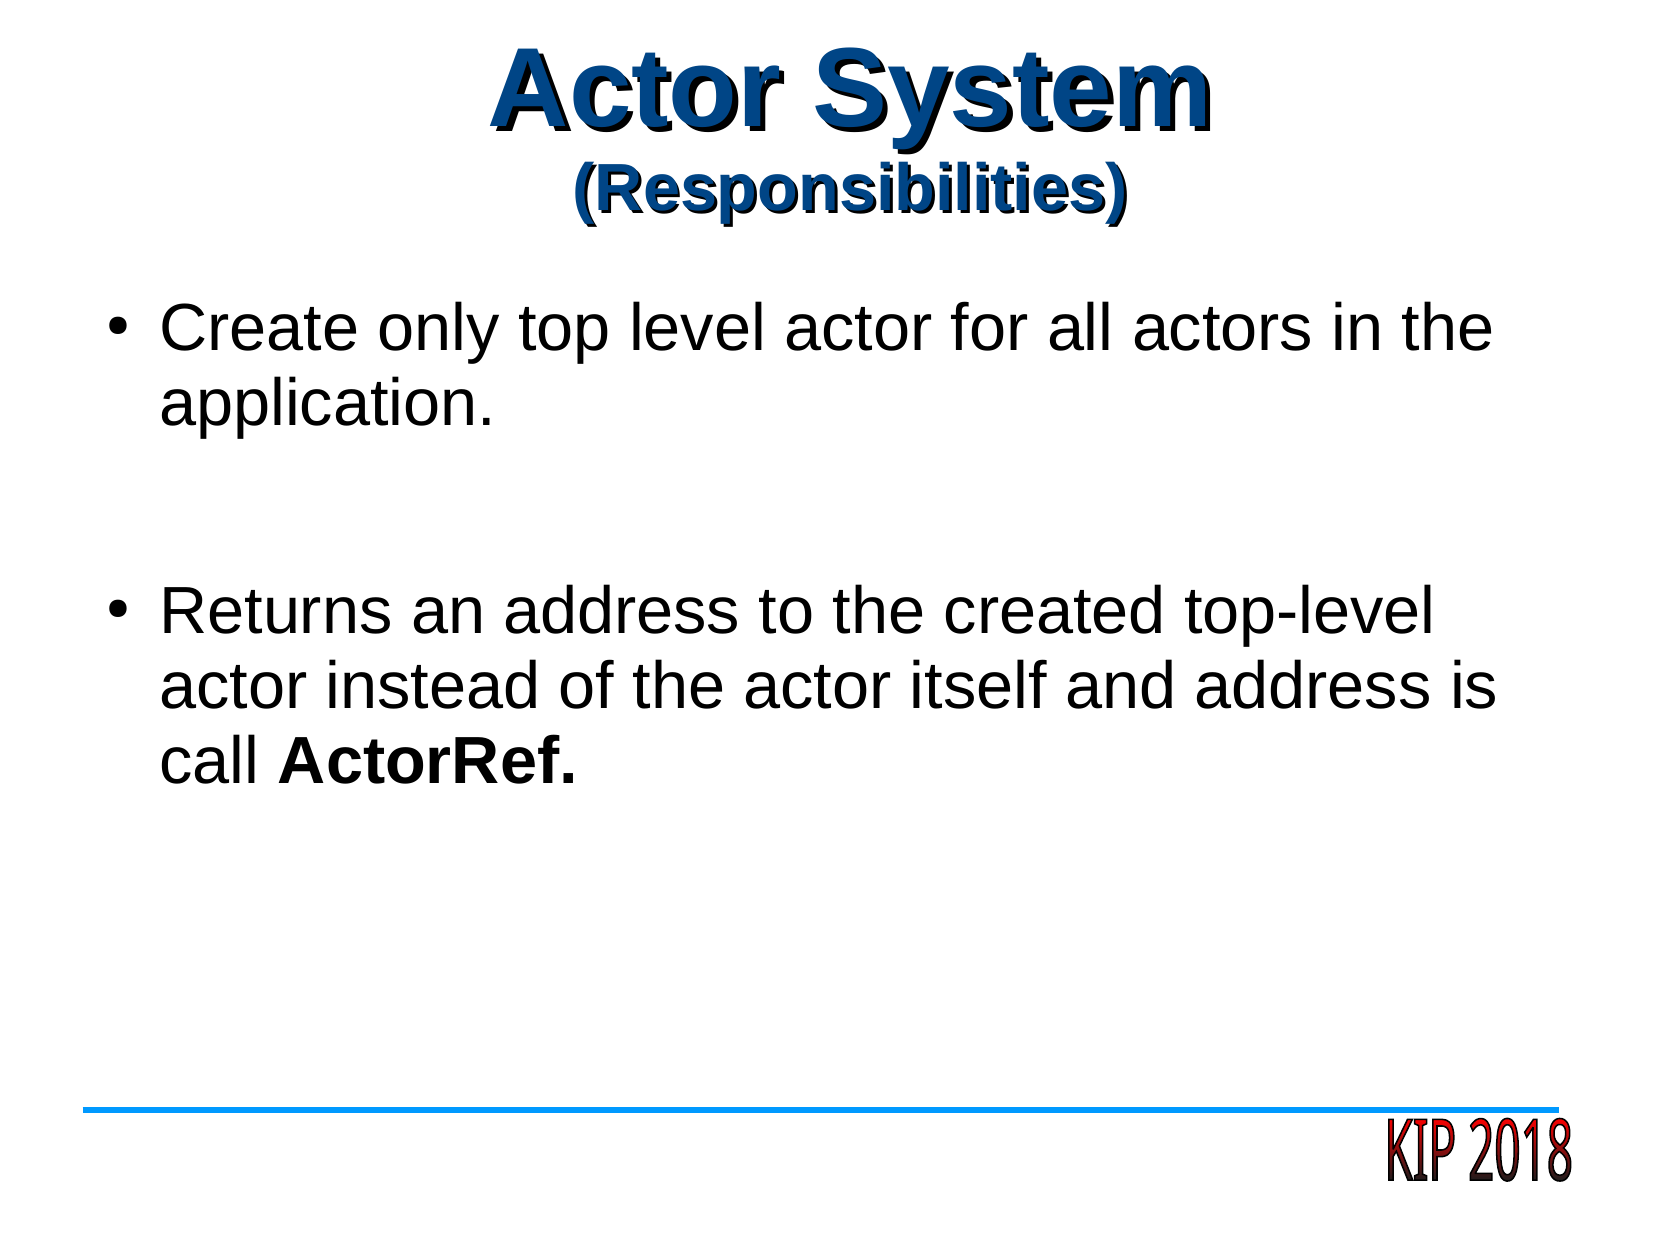

Actor System
(Responsibilities)
# Create only top level actor for all actors in the application.
Returns an address to the created top-level actor instead of the actor itself and address is call ActorRef.